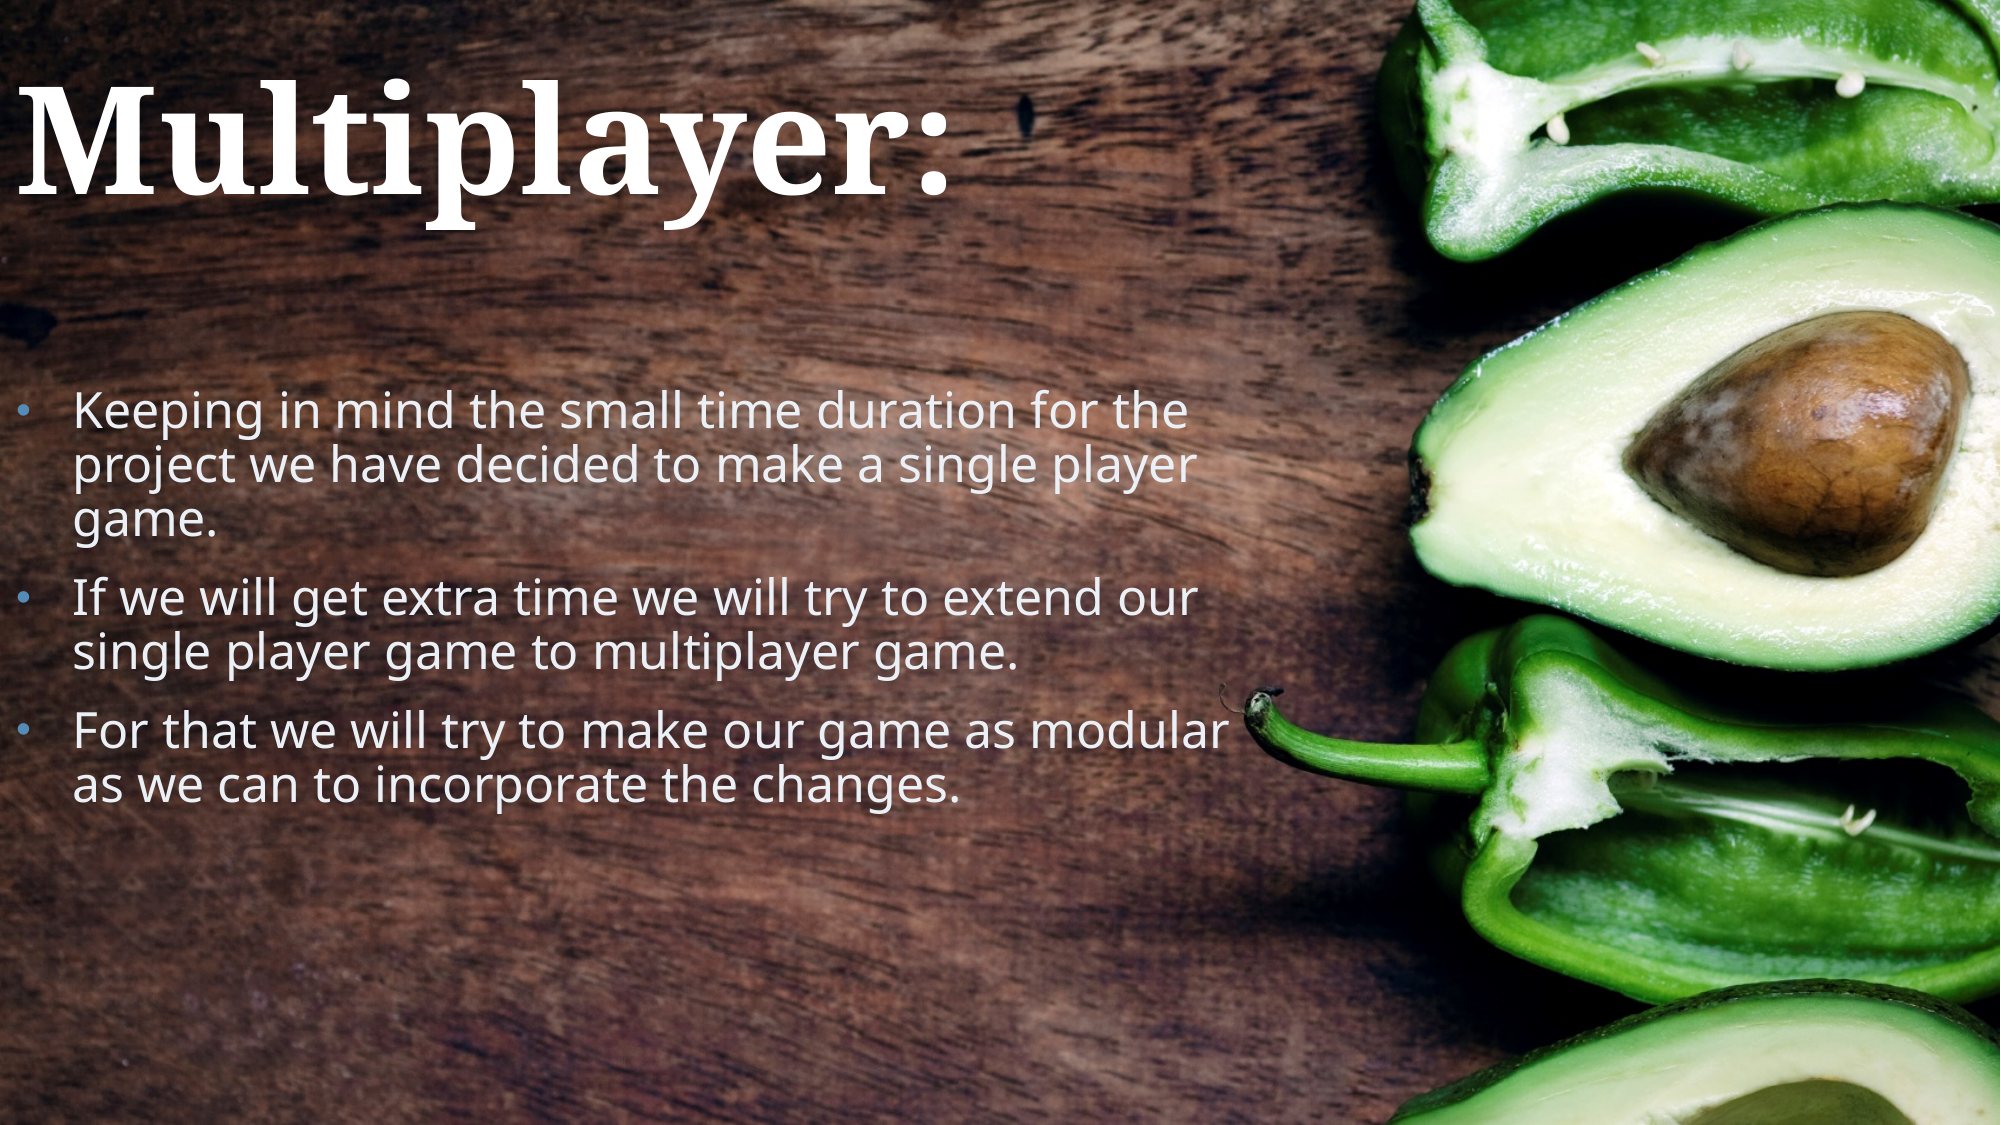

# Multiplayer:
Keeping in mind the small time duration for the project we have decided to make a single player game.
If we will get extra time we will try to extend our single player game to multiplayer game.
For that we will try to make our game as modular as we can to incorporate the changes.